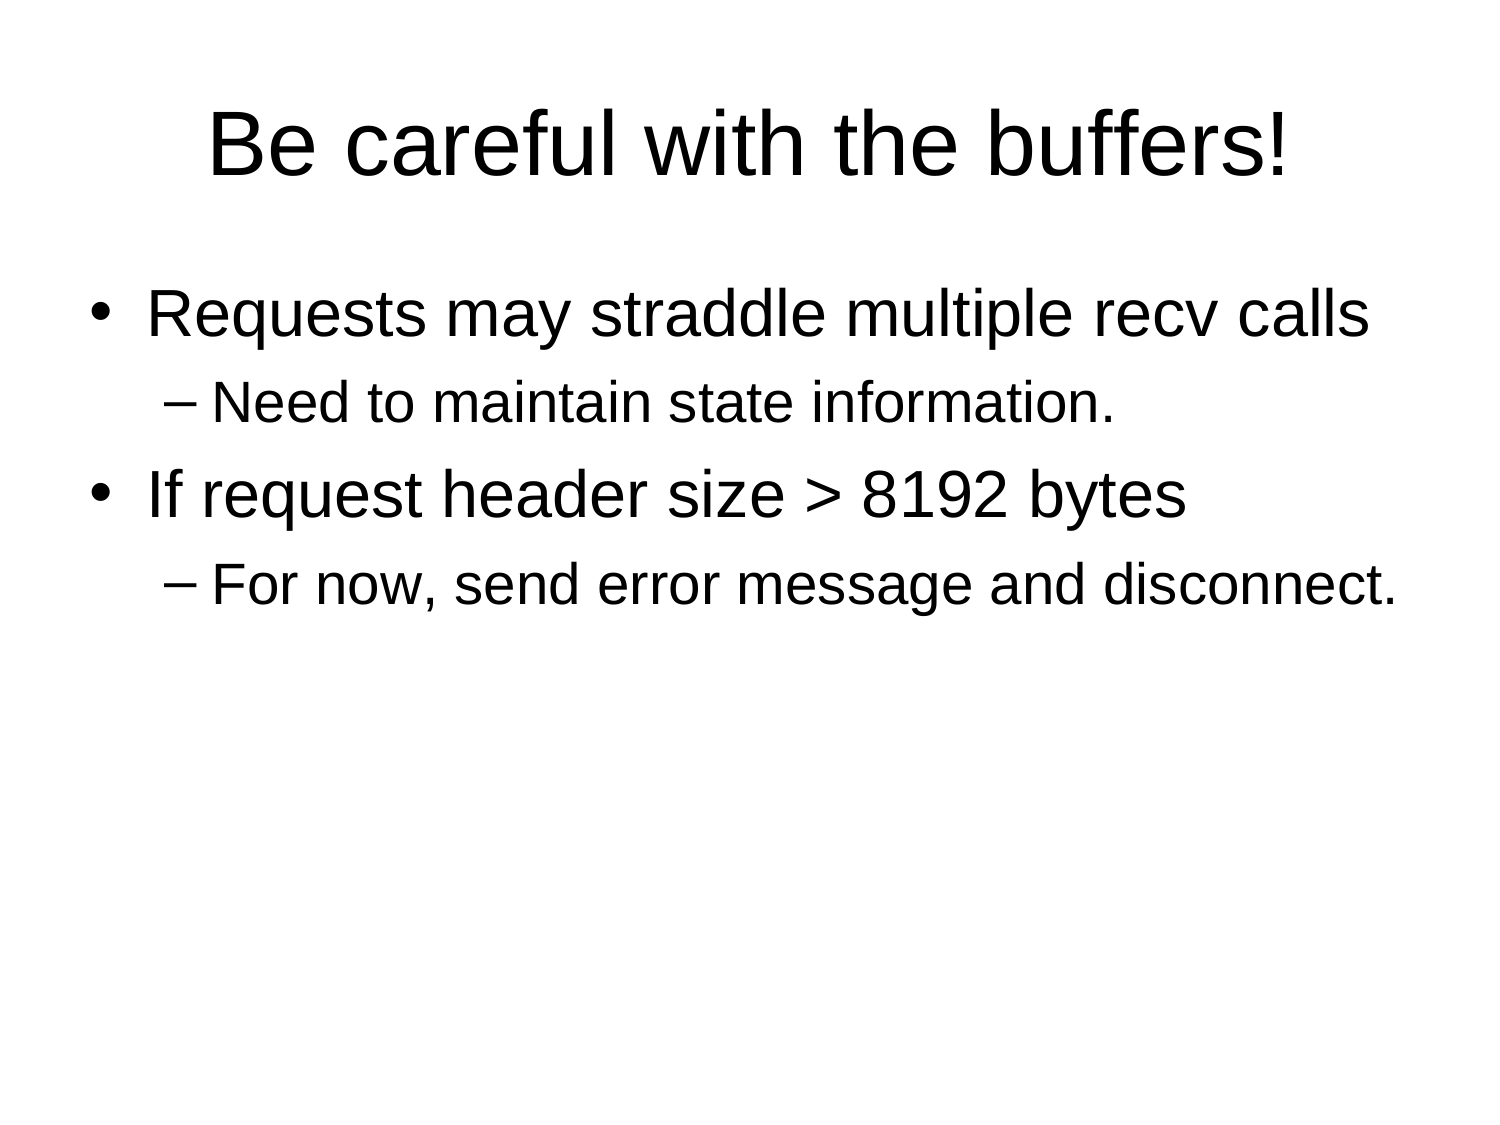

# Be careful with the buffers!
Requests may straddle multiple recv calls
Need to maintain state information.
If request header size > 8192 bytes
For now, send error message and disconnect.